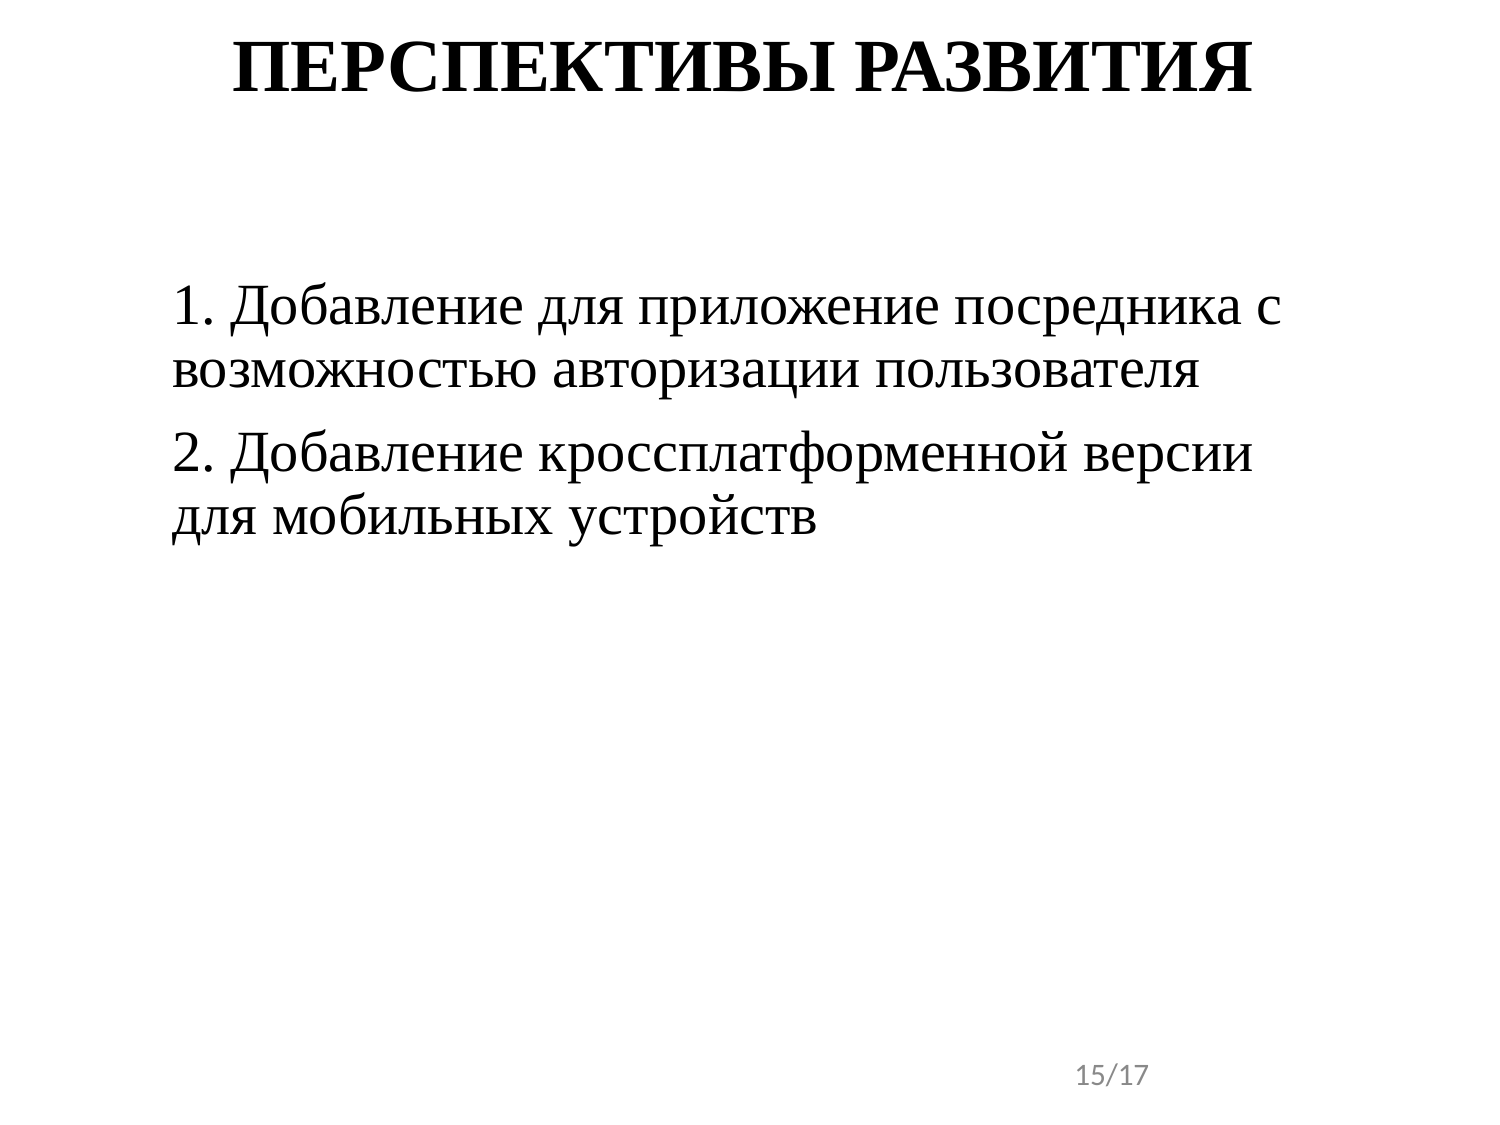

# ПЕРСПЕКТИВЫ РАЗВИТИЯ
1. Добавление для приложение посредника с возможностью авторизации пользователя
2. Добавление кроссплатформенной версии для мобильных устройств
15/17